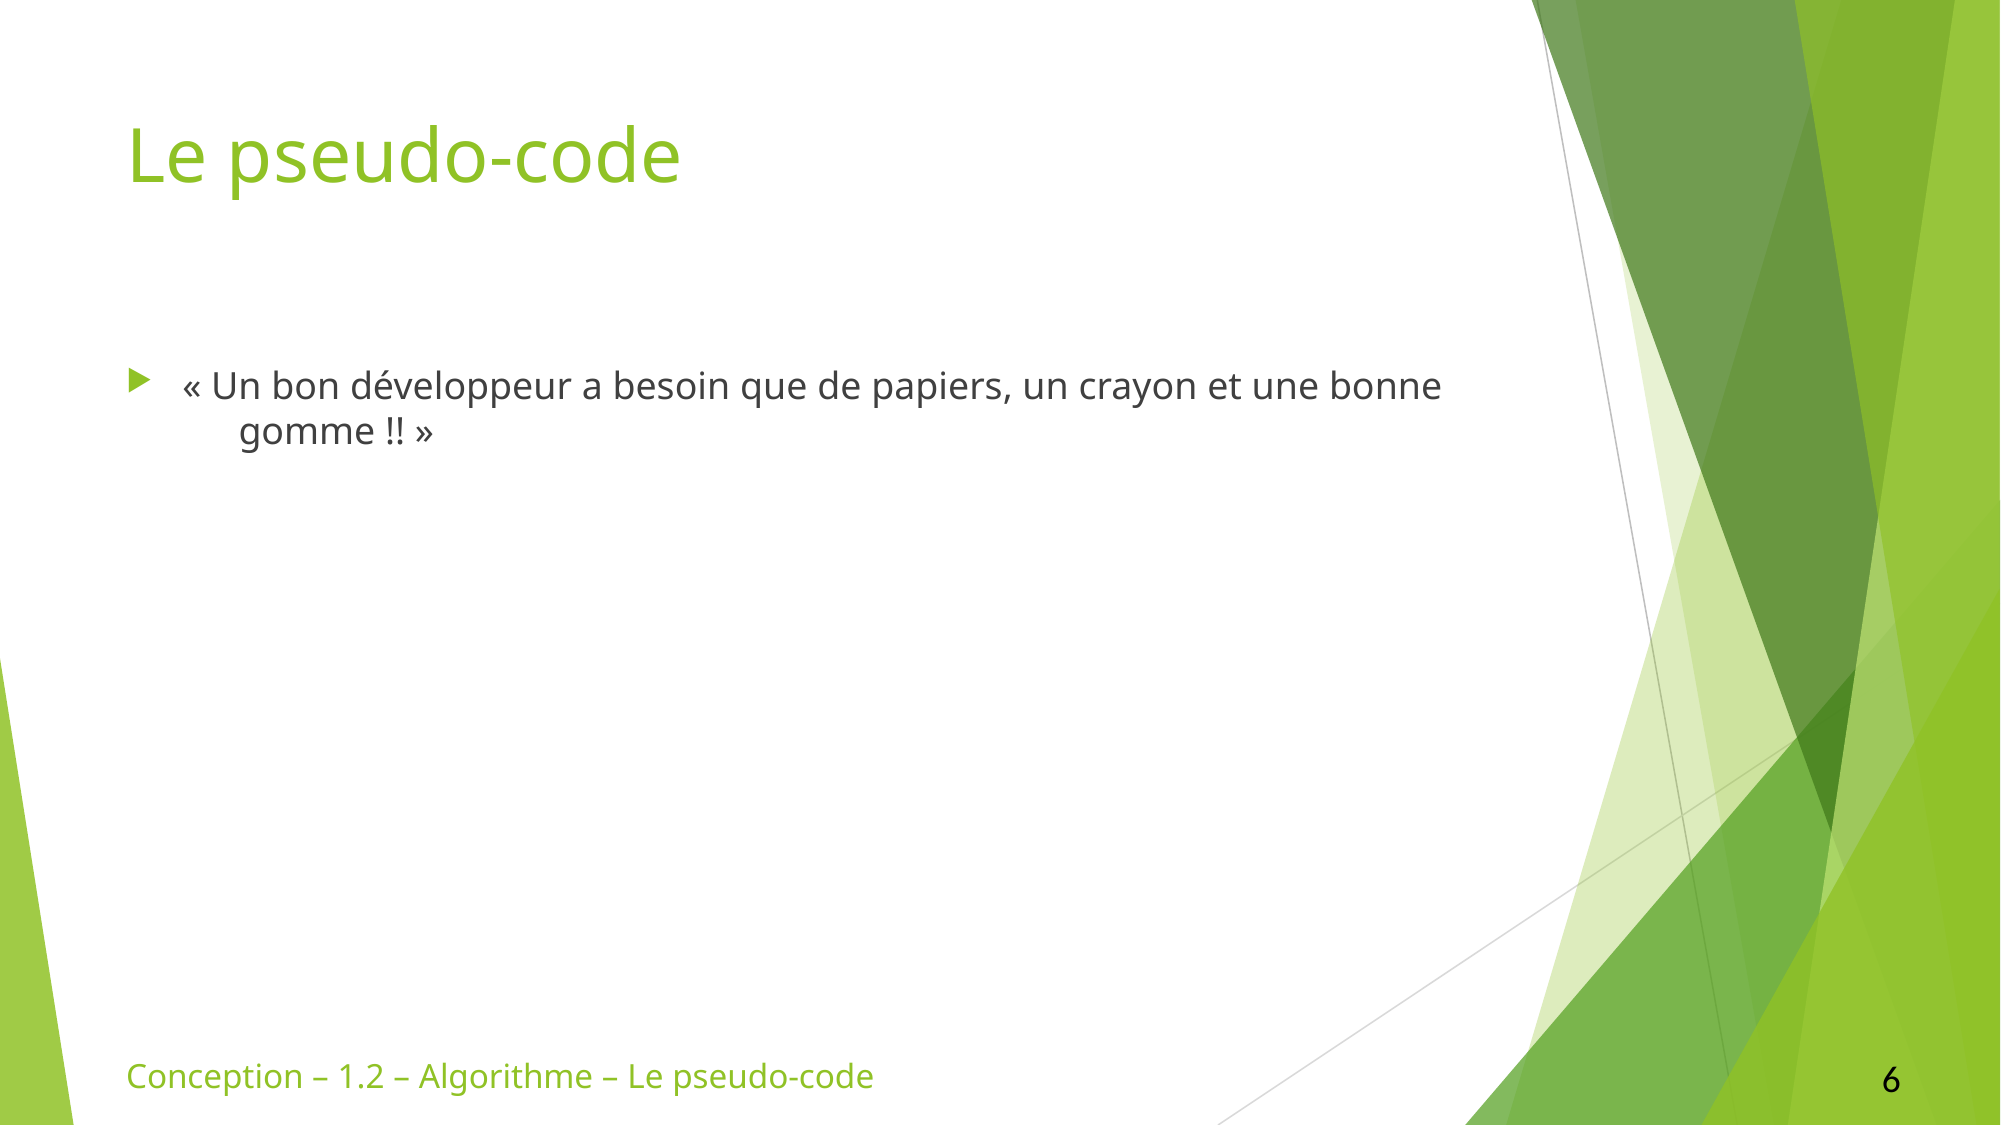

# Le pseudo-code
« Un bon développeur a besoin que de papiers, un crayon et une bonne gomme !! »
Conception – 1.2 – Algorithme – Le pseudo-code